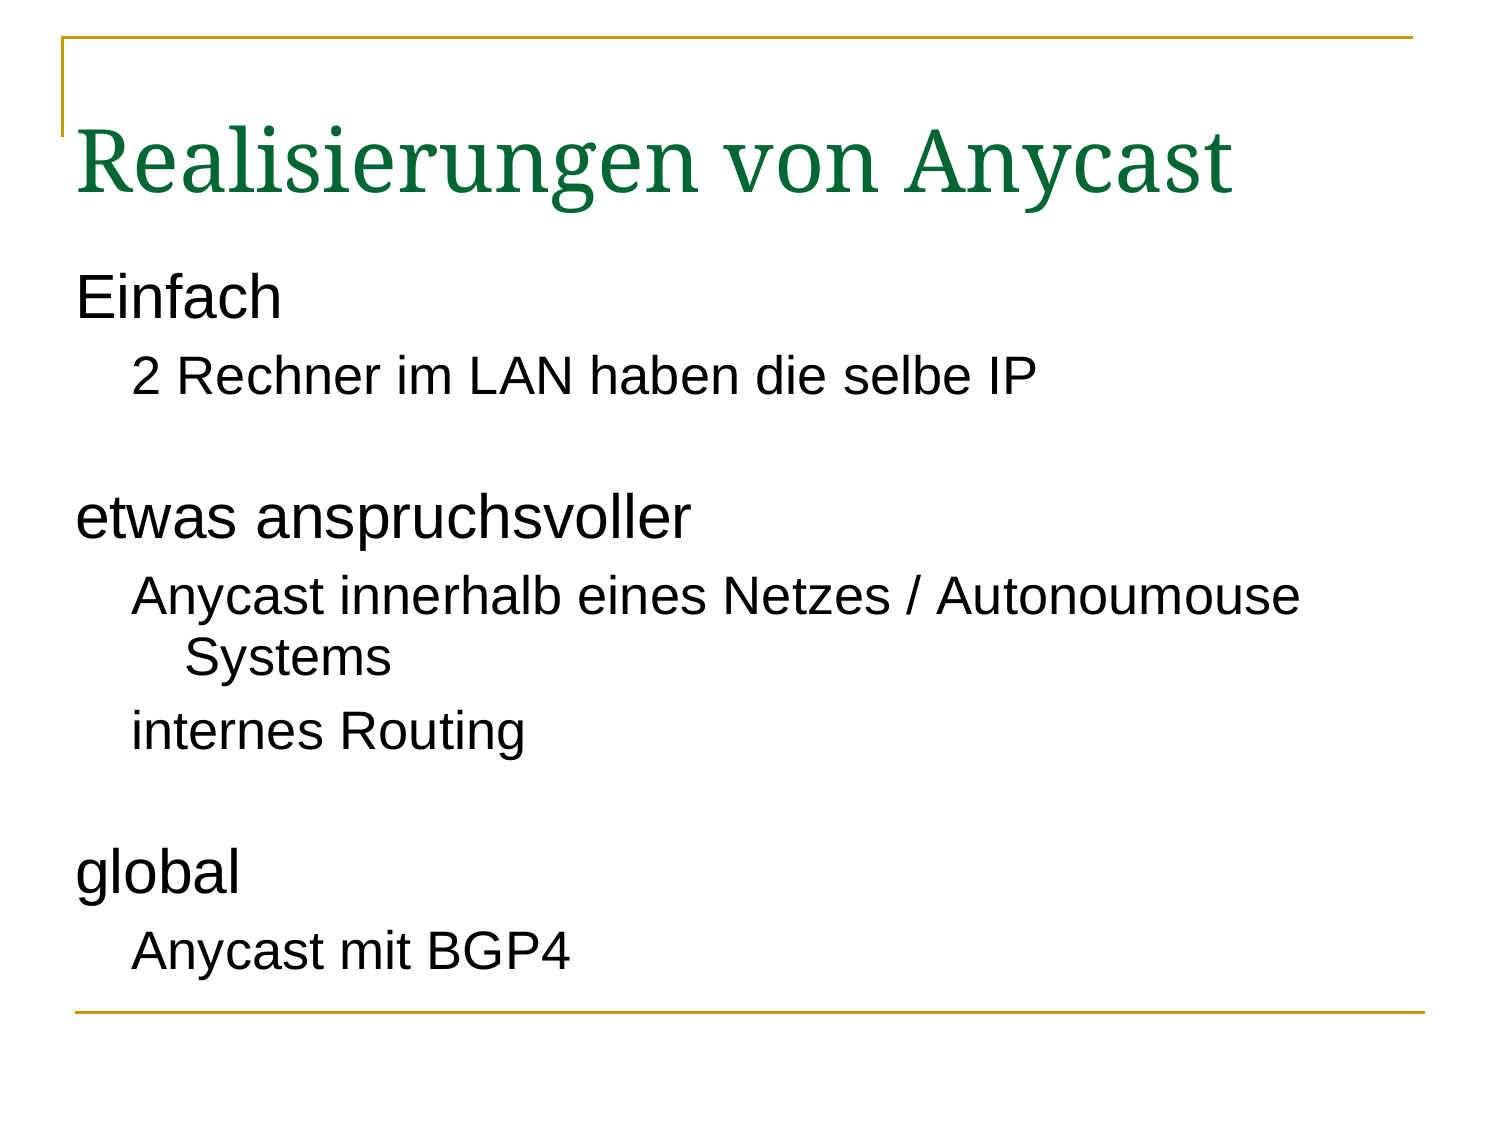

# Realisierungen von Anycast
Einfach
2 Rechner im LAN haben die selbe IP
etwas anspruchsvoller
Anycast innerhalb eines Netzes / Autonoumouse Systems
internes Routing
global
Anycast mit BGP4